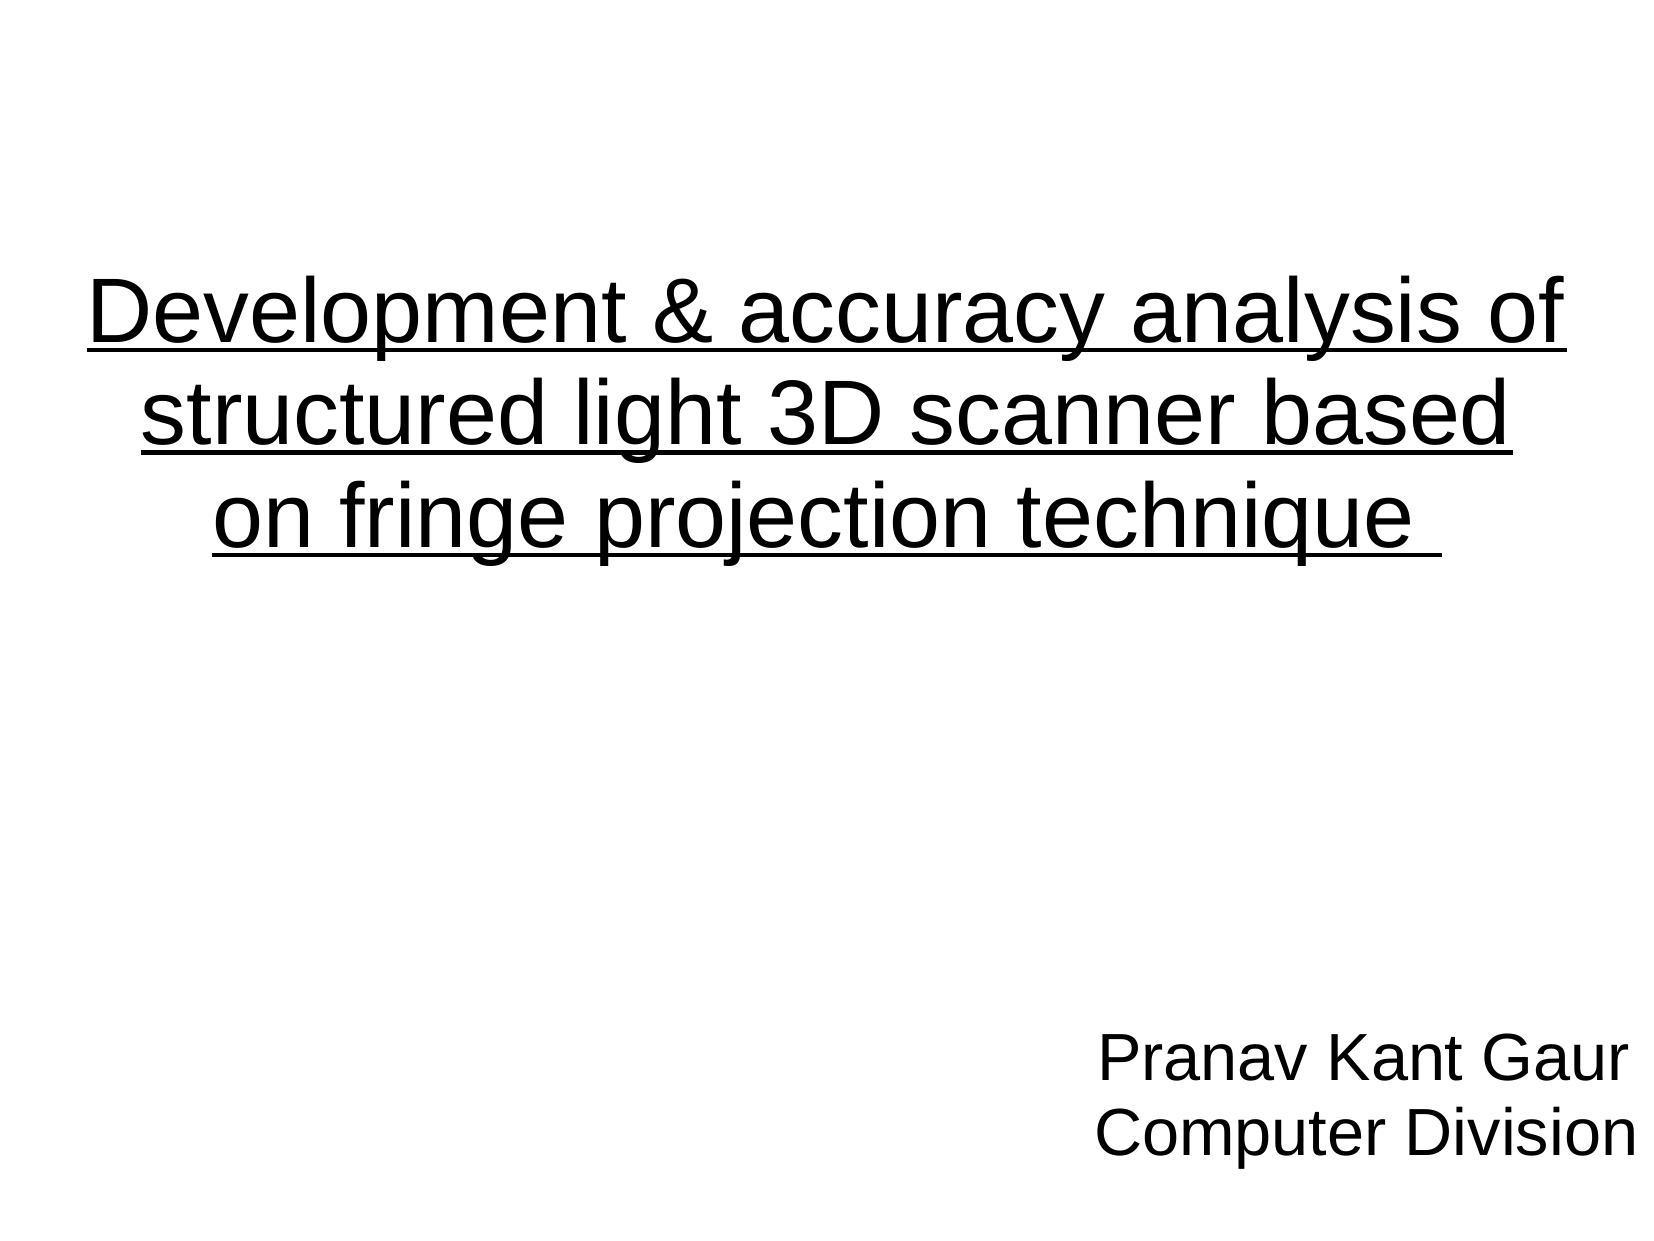

# Development & accuracy analysis of structured light 3D scanner based on fringe projection technique
 Pranav Kant Gaur Computer Division